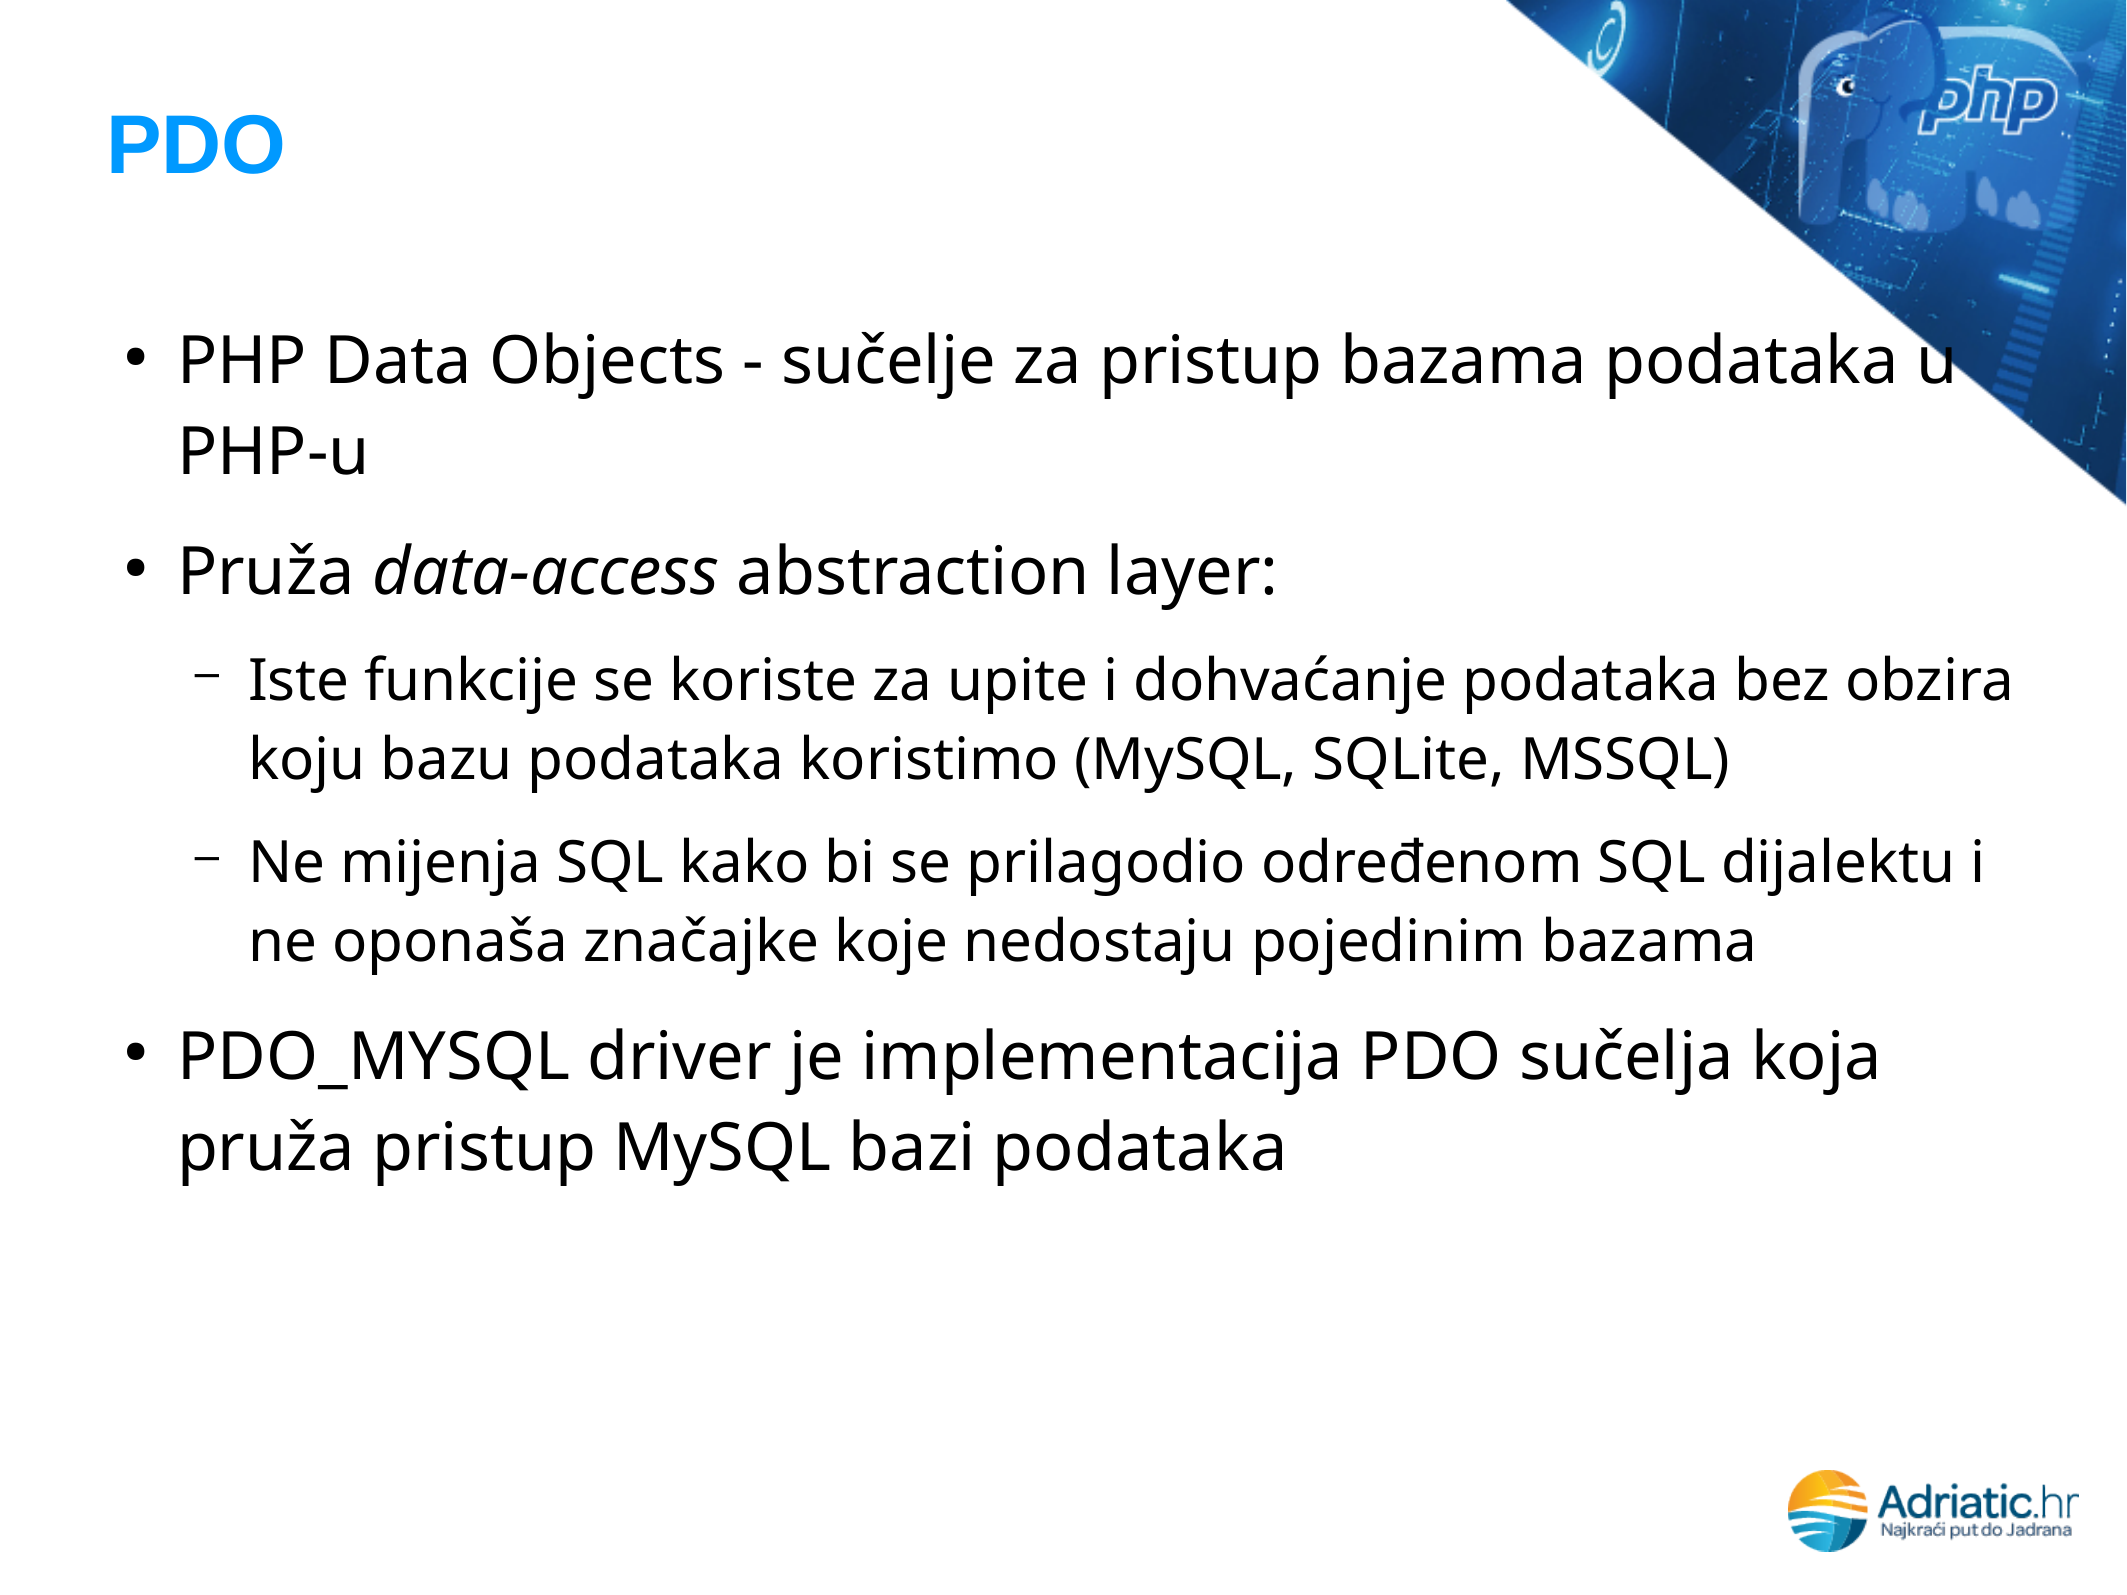

# PDO
PHP Data Objects - sučelje za pristup bazama podataka u PHP-u
Pruža data-access abstraction layer:
Iste funkcije se koriste za upite i dohvaćanje podataka bez obzira koju bazu podataka koristimo (MySQL, SQLite, MSSQL)
Ne mijenja SQL kako bi se prilagodio određenom SQL dijalektu i ne oponaša značajke koje nedostaju pojedinim bazama
PDO_MYSQL driver je implementacija PDO sučelja koja pruža pristup MySQL bazi podataka